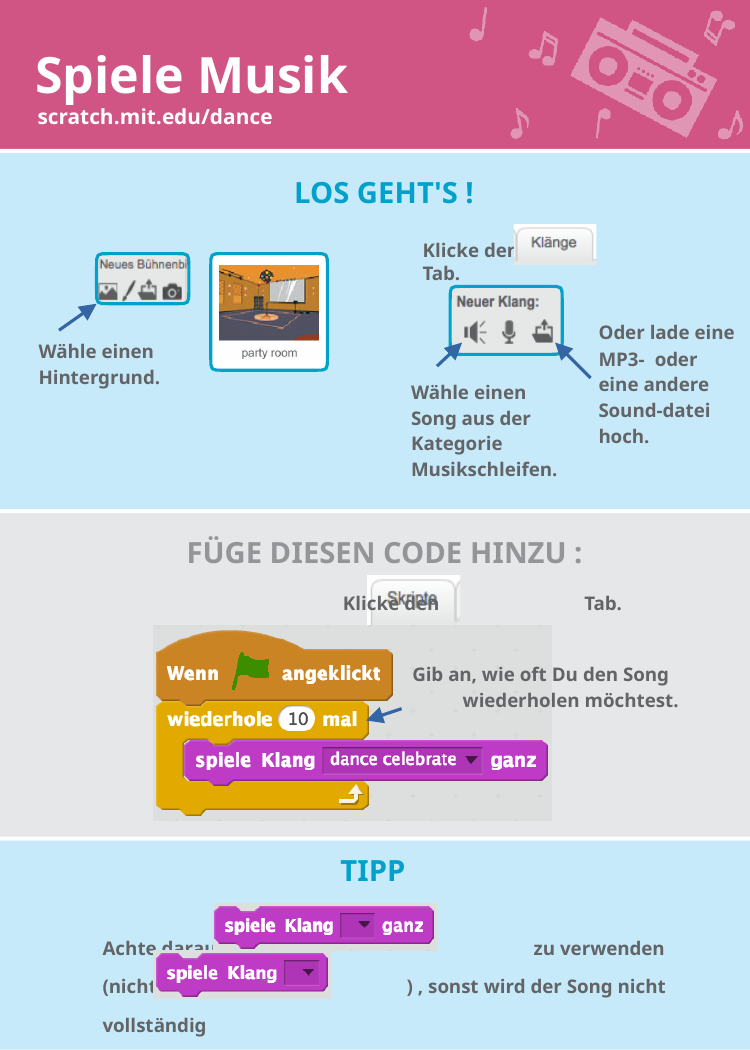

Spiele Musik
scratch.mit.edu/dance
LOS GEHT'S !
Klicke den Tab.
Oder lade eine MP3- oder eine andere Sound-datei hoch.
Wähle einen
Hintergrund.
Wähle einen Song aus der Kategorie Musikschleifen.
FÜGE DIESEN CODE HINZU :
 Klicke den Tab.
 Gib an, wie oft Du den Song
 wiederholen möchtest.
TIPP
Achte darauf zu verwenden
(nicht ) , sonst wird der Song nicht vollständig
abgespielt.